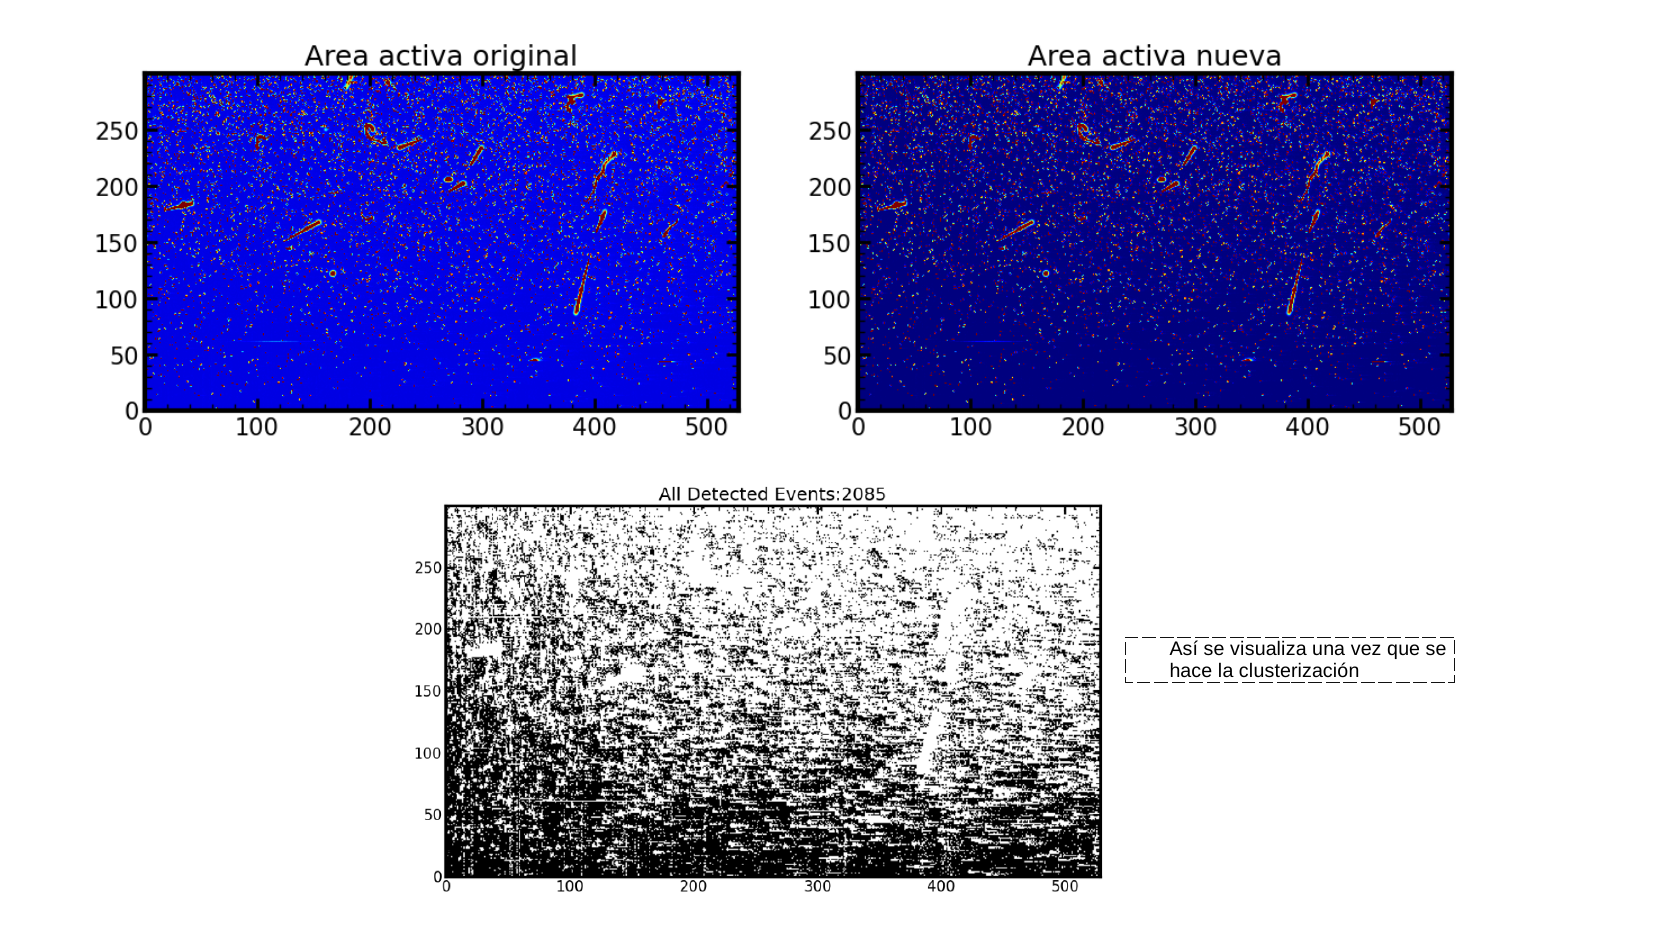

# Así se visualiza una vez que se hace la clusterización